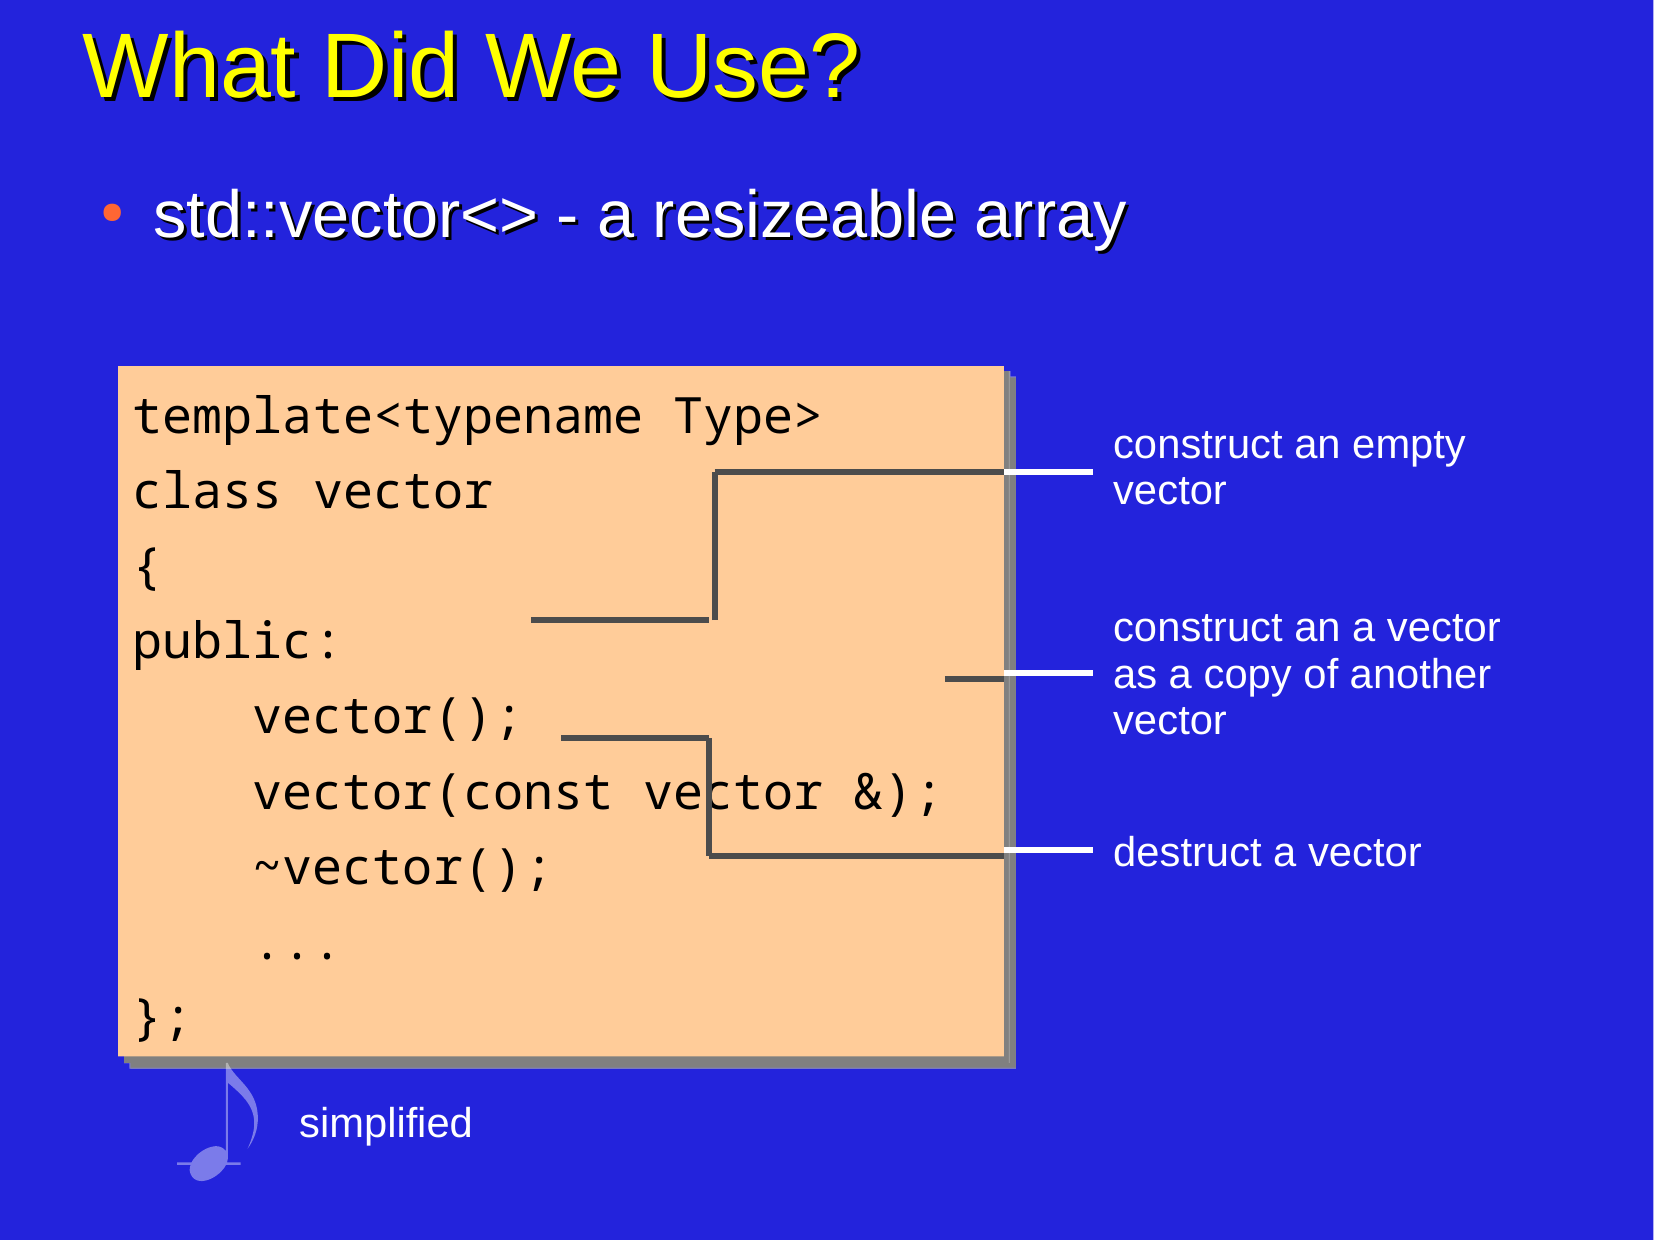

# What Did We Use?
std::vector<> - a resizeable array
template<typename Type>
class vector
{
public:
 vector();
 vector(const vector &);
 ~vector();
 ...
};
construct an empty vector
construct an a vector as a copy of another vector
destruct a vector
simplified